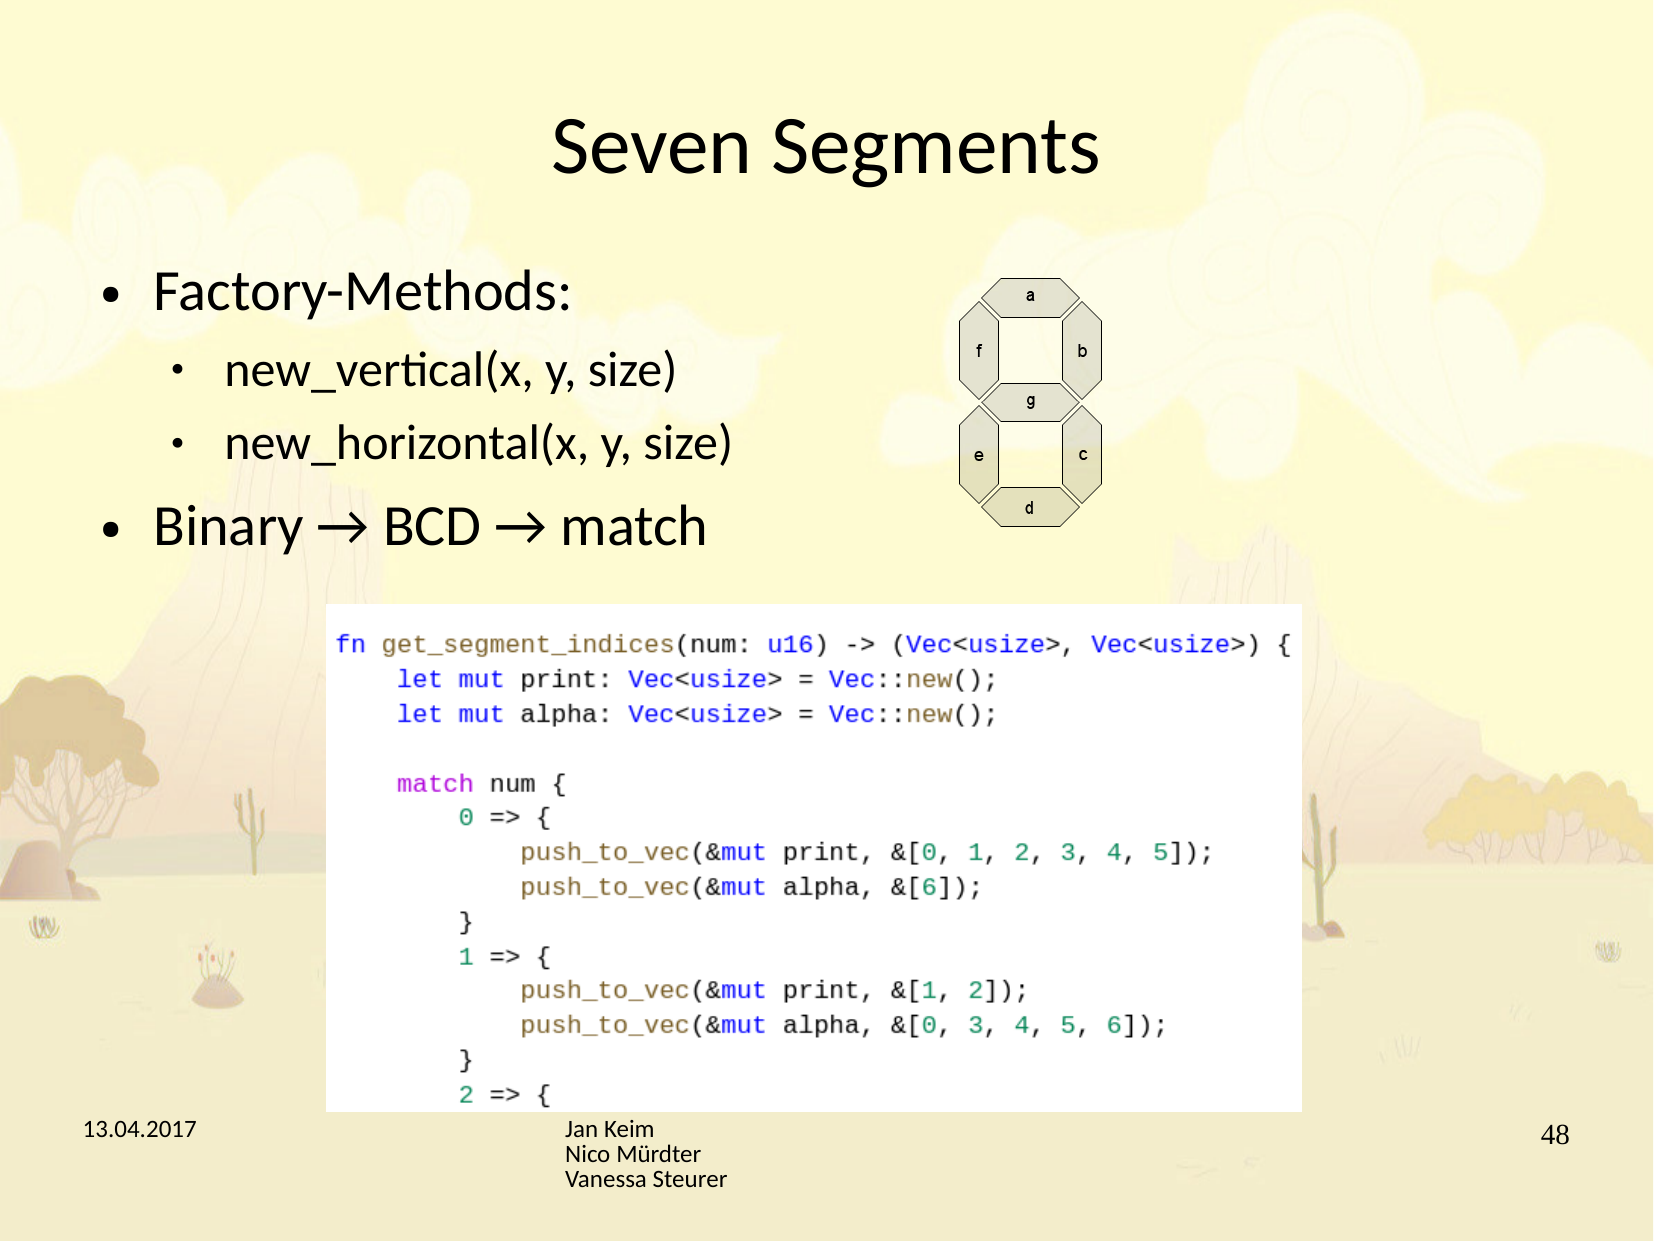

# Seven Segments
Factory-Methods:
new_vertical(x, y, size)
new_horizontal(x, y, size)
Binary → BCD → match